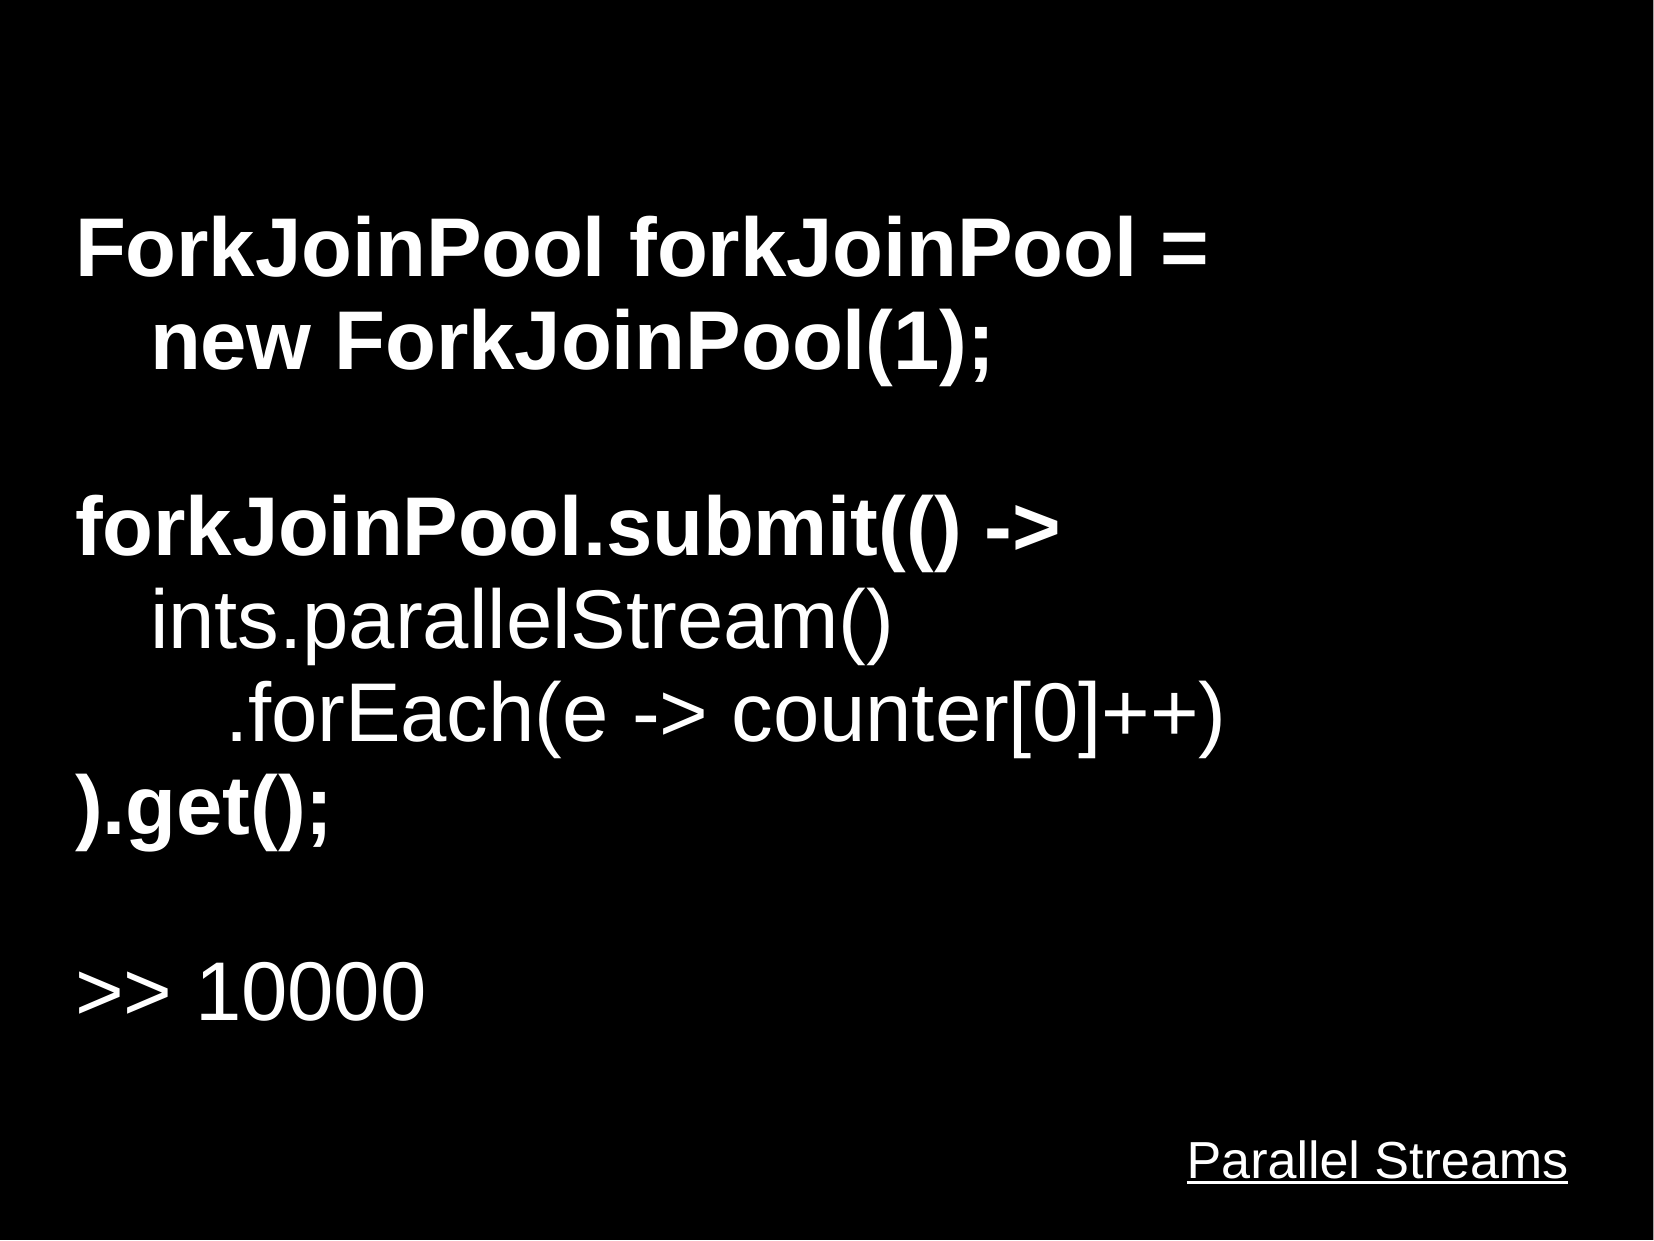

# ForkJoinPool forkJoinPool =
		new ForkJoinPool(1);
	forkJoinPool.submit(() ->
		ints.parallelStream()
			.forEach(e -> counter[0]++)
	).get();
	>> 10000
Parallel Streams